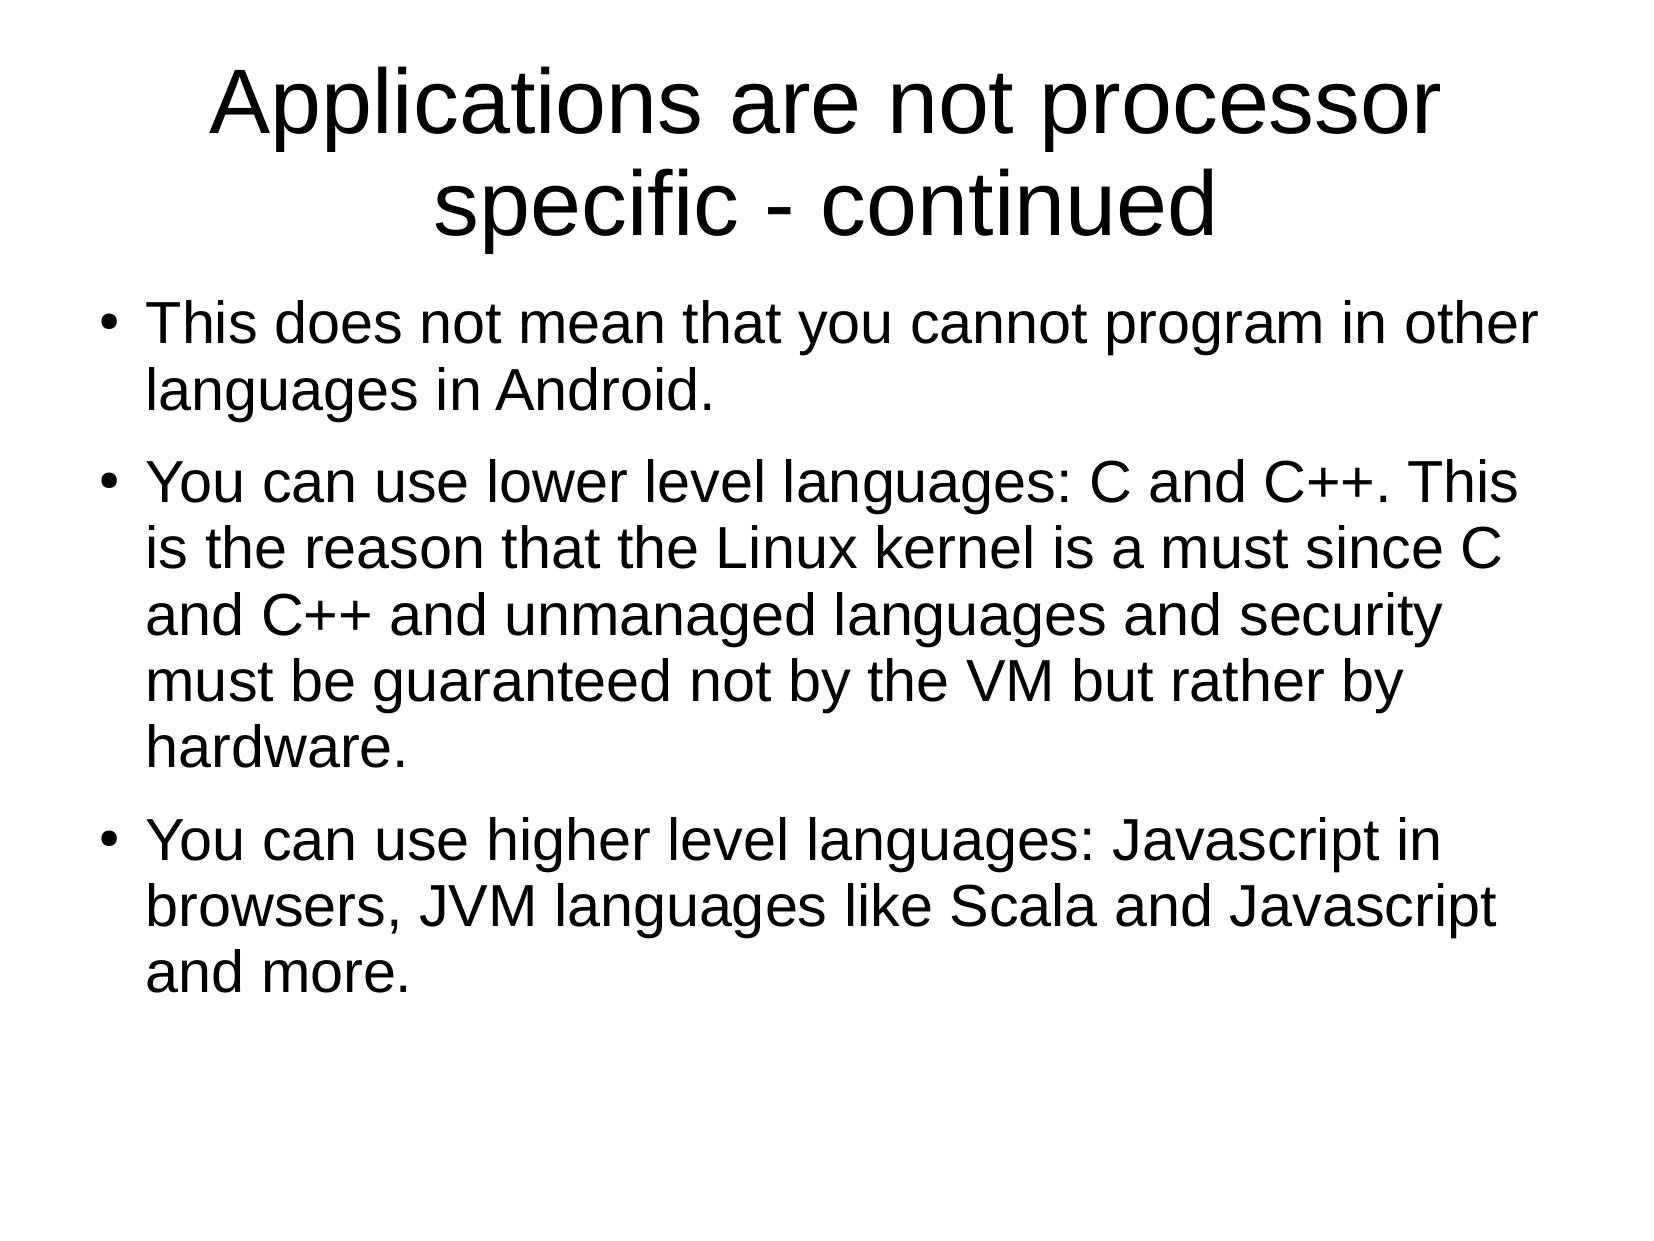

# Applications are not processor specific - continued
This does not mean that you cannot program in other languages in Android.
You can use lower level languages: C and C++. This is the reason that the Linux kernel is a must since C and C++ and unmanaged languages and security must be guaranteed not by the VM but rather by hardware.
You can use higher level languages: Javascript in browsers, JVM languages like Scala and Javascript and more.